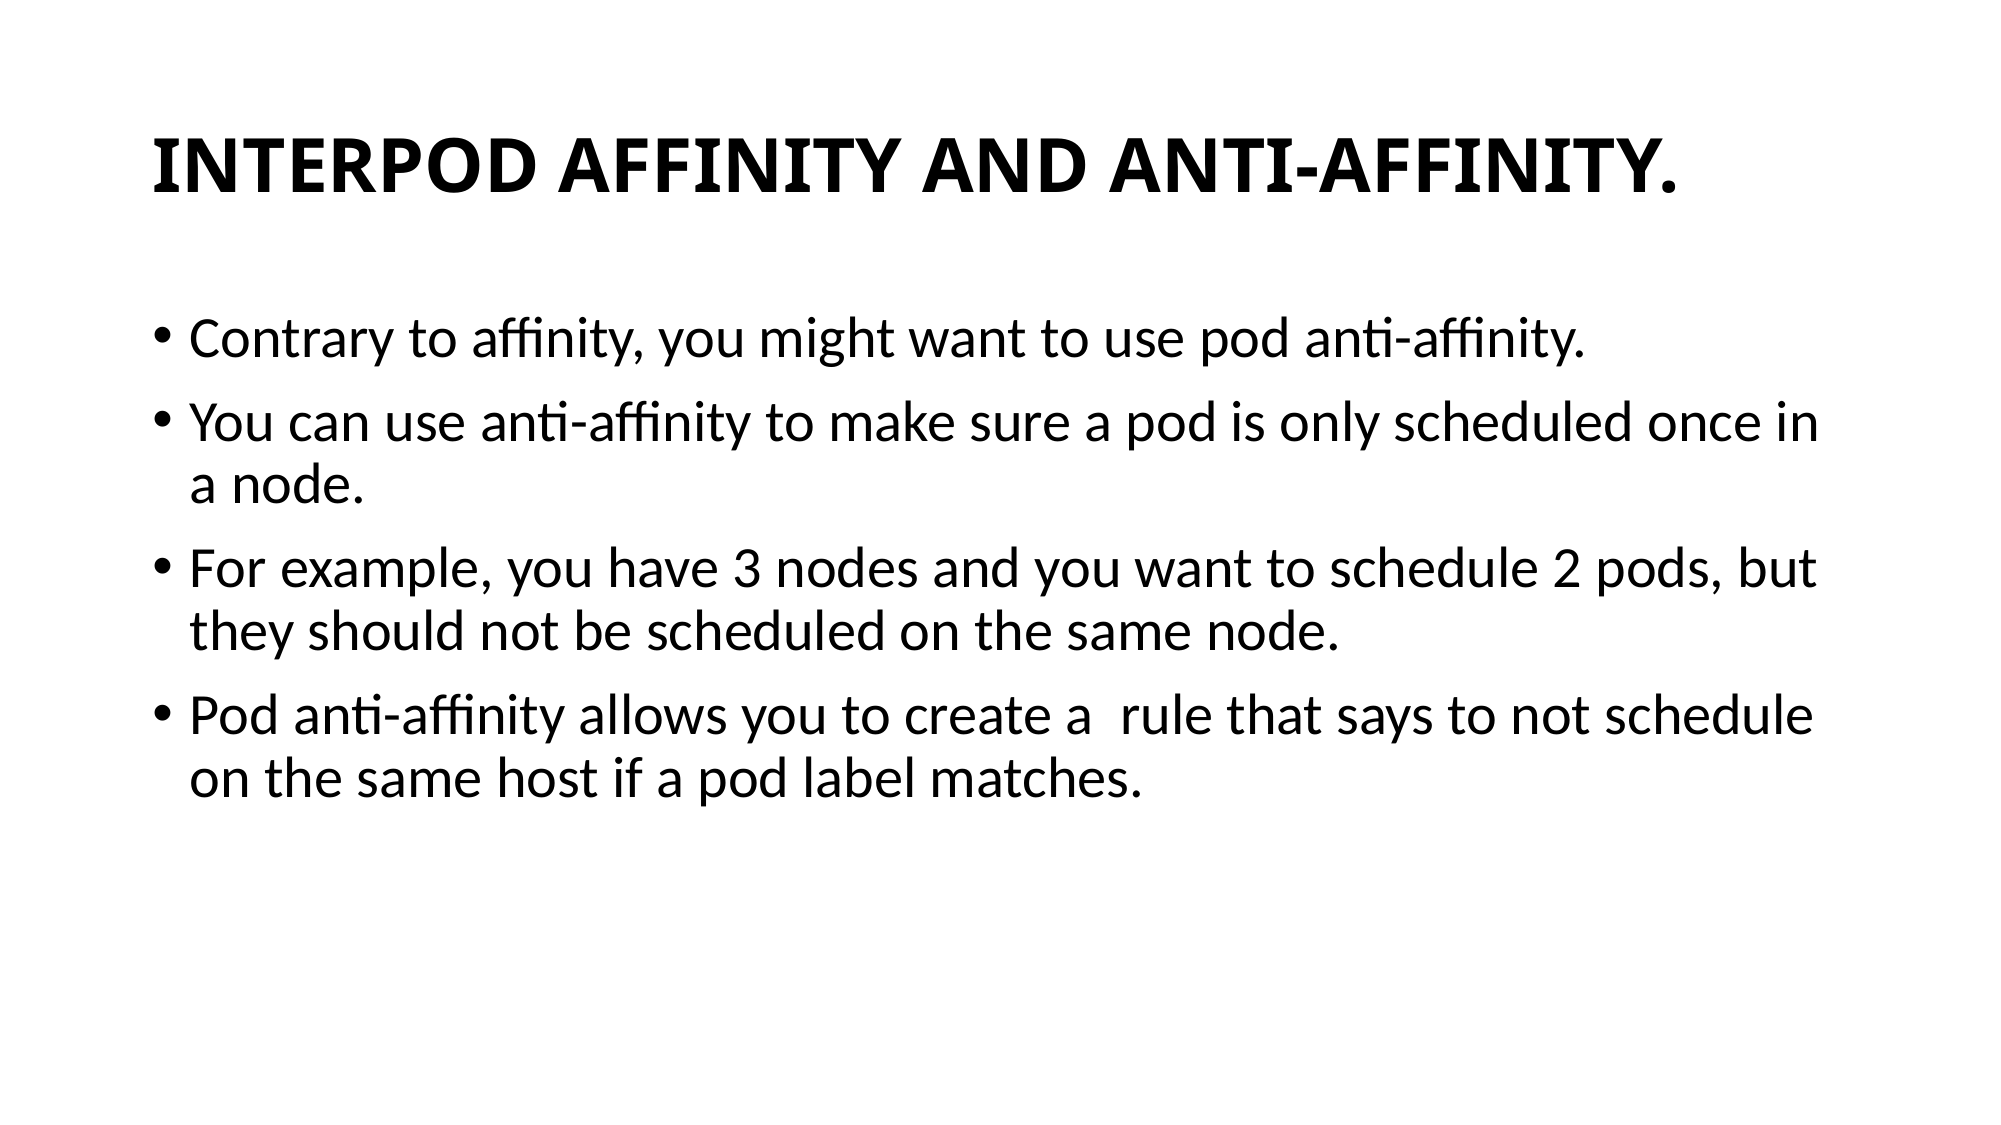

# INTERPOD AFFINITY AND ANTI-AFFINITY.
Contrary to affinity, you might want to use pod anti-affinity.
You can use anti-affinity to make sure a pod is only scheduled once in a node.
For example, you have 3 nodes and you want to schedule 2 pods, but they should not be scheduled on the same node.
Pod anti-affinity allows you to create a rule that says to not schedule on the same host if a pod label matches.